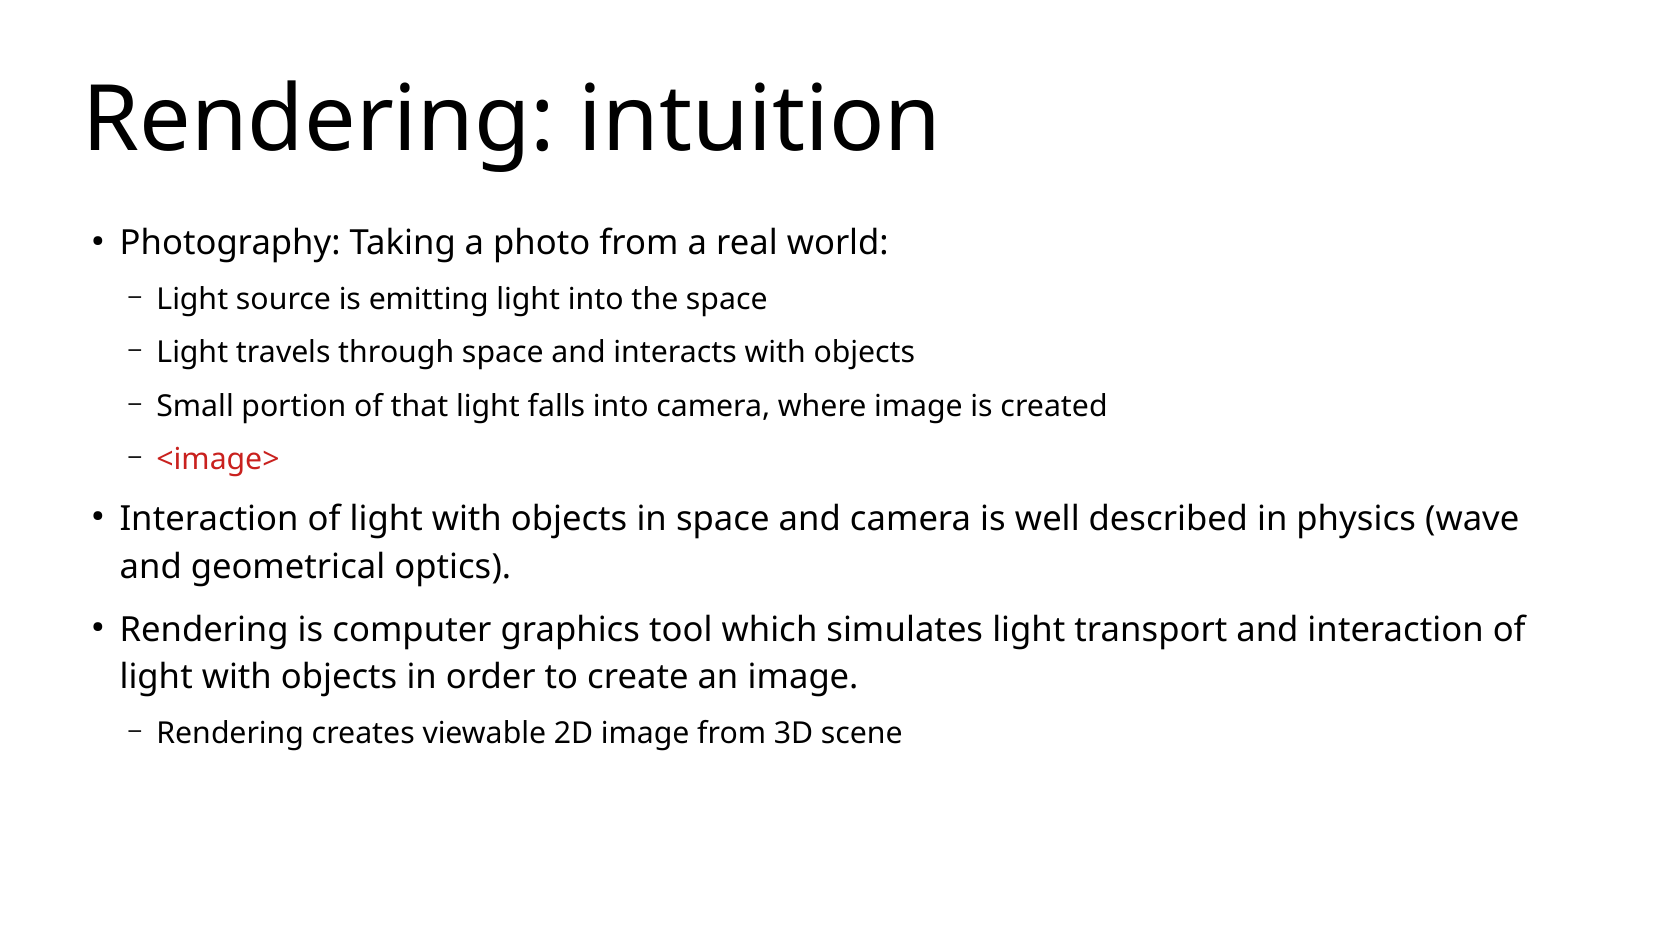

# Rendering: intuition
Photography: Taking a photo from a real world:
Light source is emitting light into the space
Light travels through space and interacts with objects
Small portion of that light falls into camera, where image is created
<image>
Interaction of light with objects in space and camera is well described in physics (wave and geometrical optics).
Rendering is computer graphics tool which simulates light transport and interaction of light with objects in order to create an image.
Rendering creates viewable 2D image from 3D scene